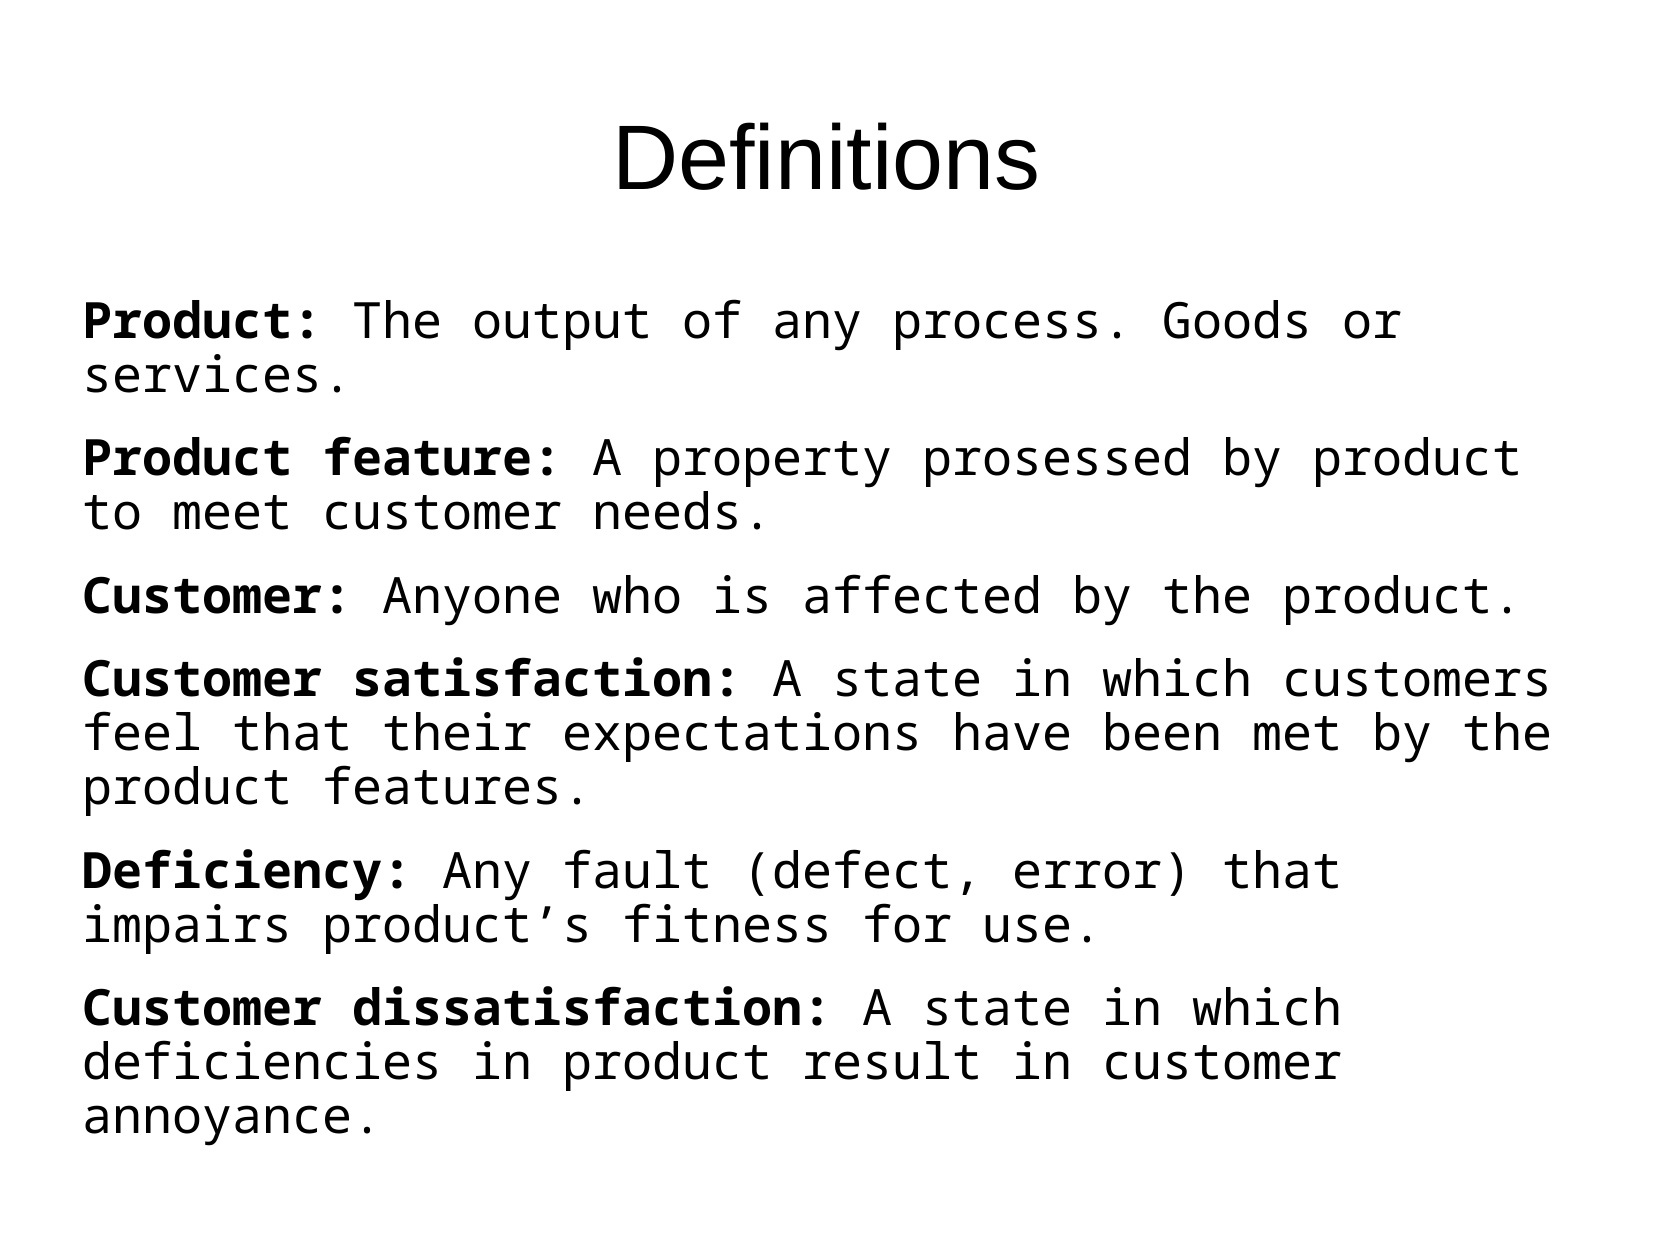

# Definitions
Product: The output of any process. Goods or services.
Product feature: A property prosessed by product to meet customer needs.
Customer: Anyone who is affected by the product.
Customer satisfaction: A state in which customers feel that their expectations have been met by the product features.
Deficiency: Any fault (defect, error) that impairs product’s fitness for use.
Customer dissatisfaction: A state in which deficiencies in product result in customer annoyance.